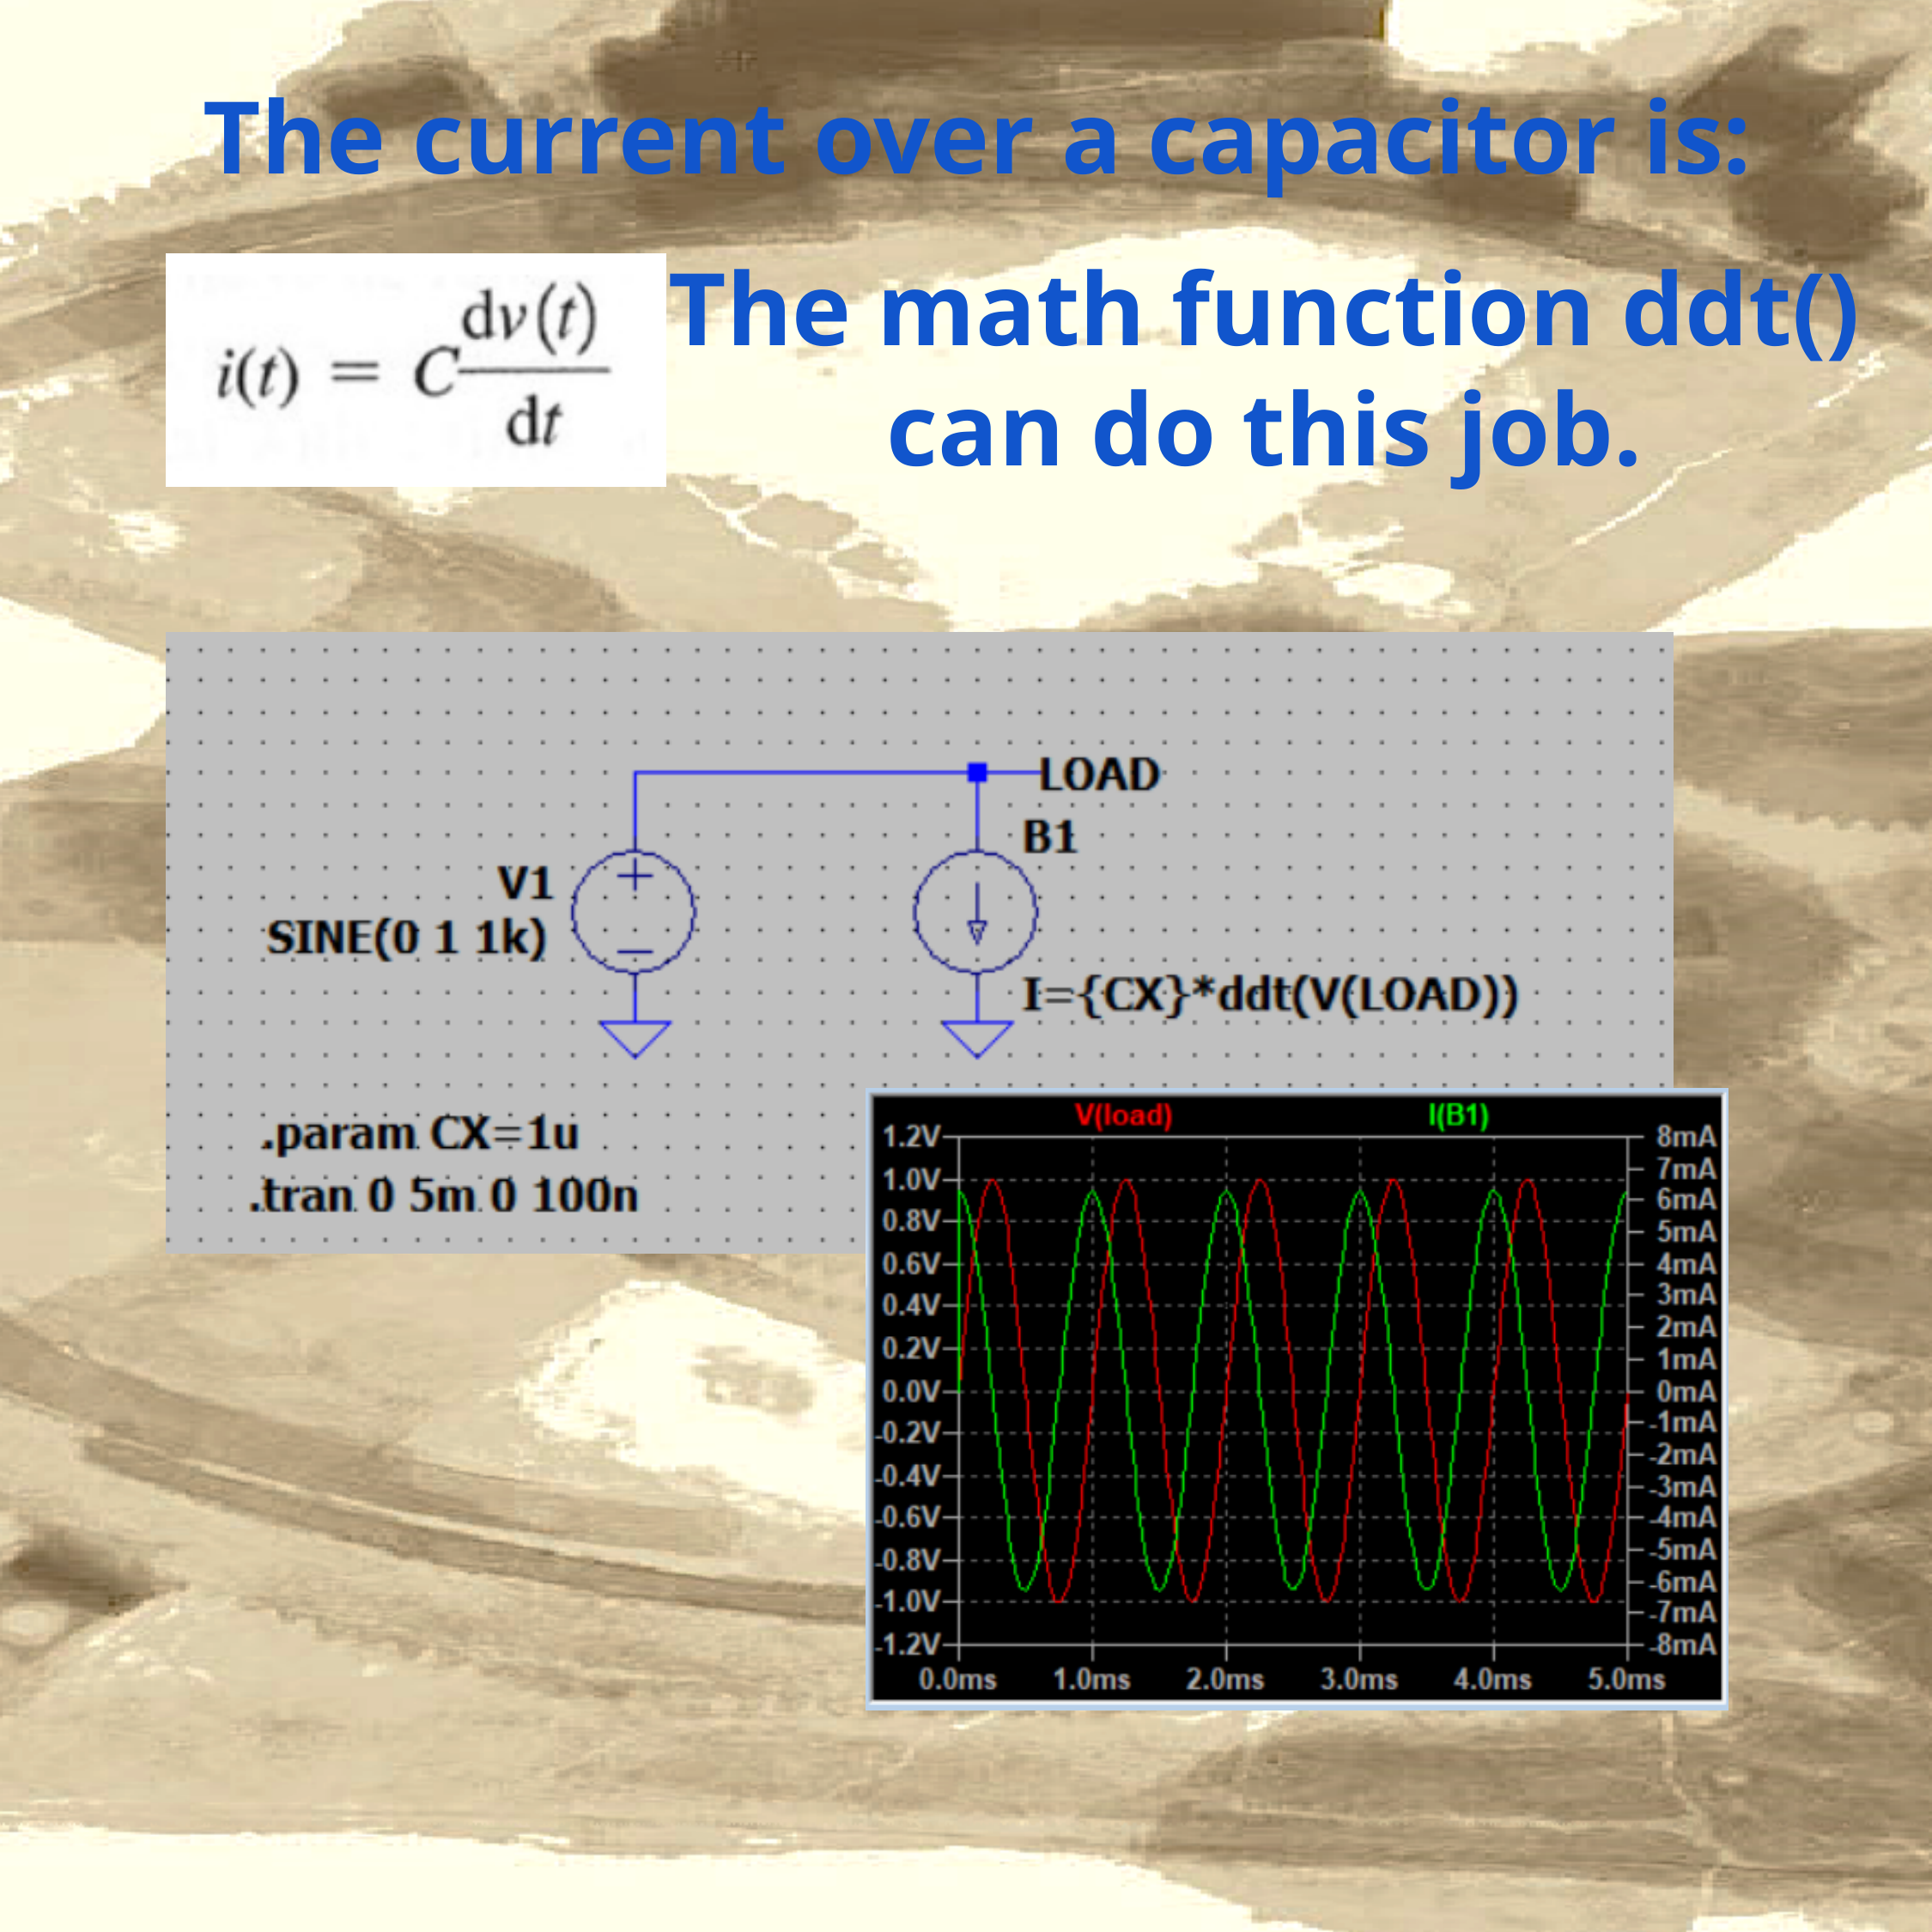

The current over a capacitor is:
The math function ddt() can do this job.